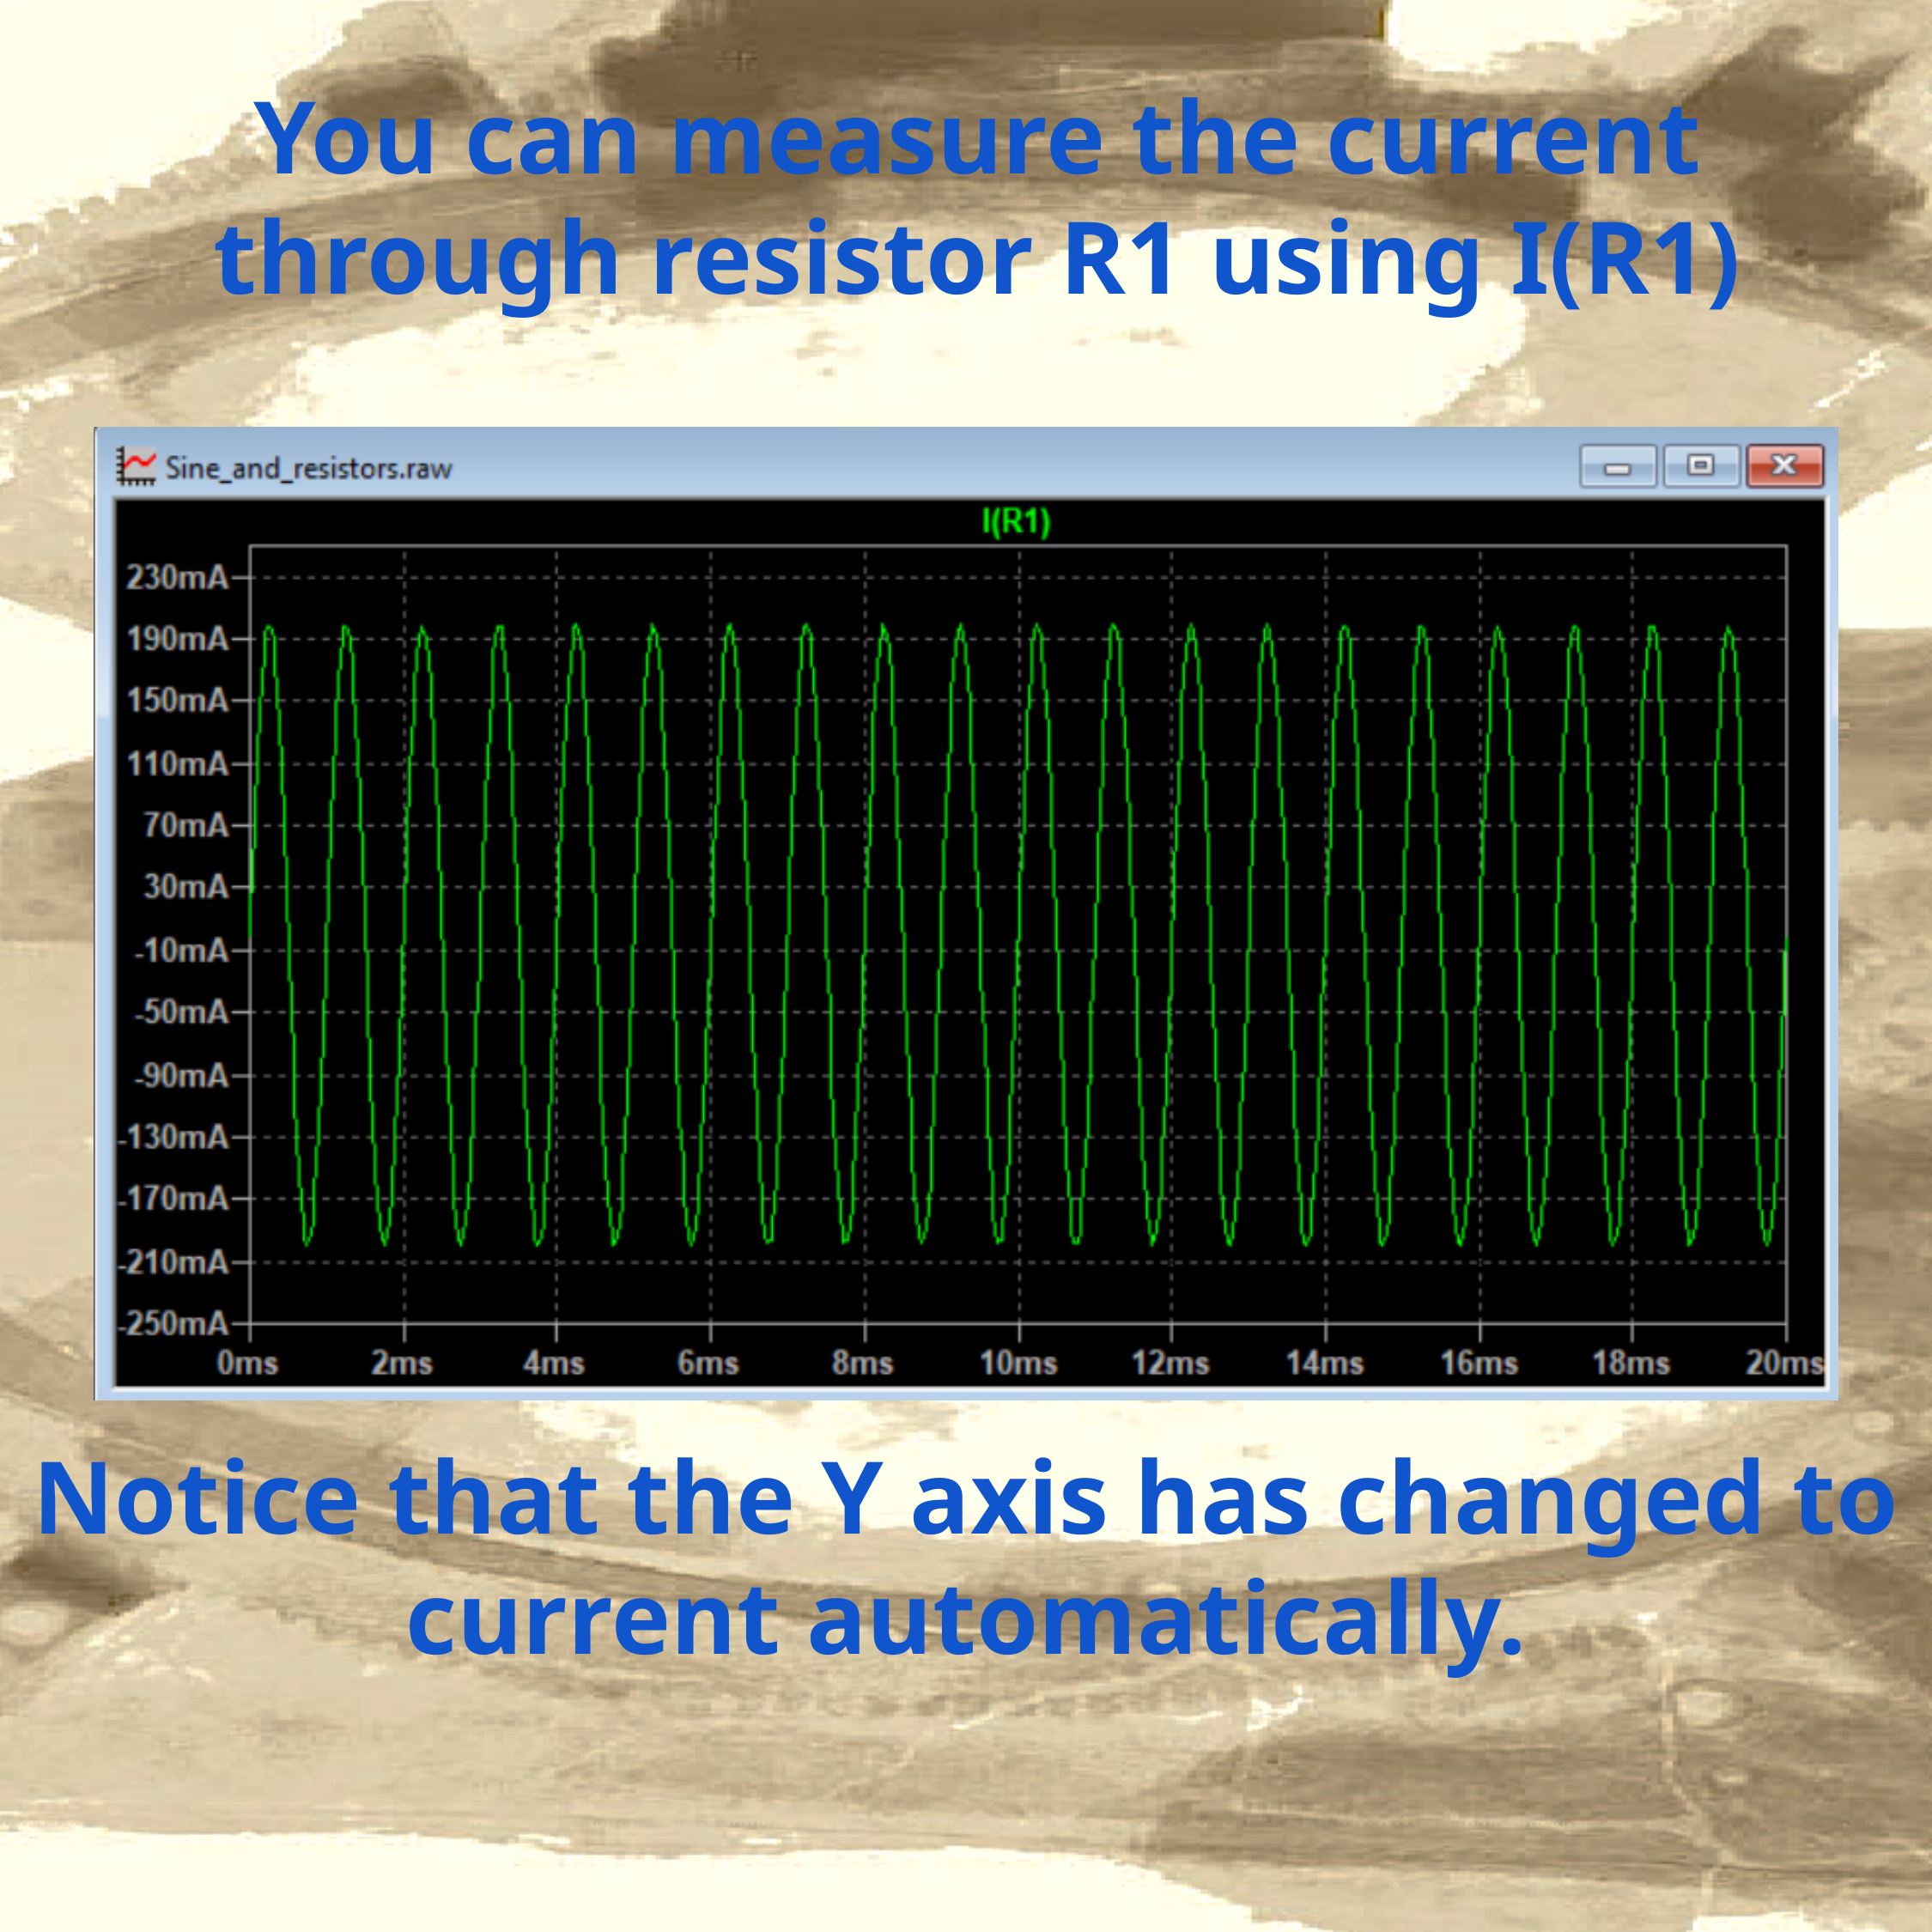

You can measure the current through resistor R1 using I(R1)
Notice that the Y axis has changed to current automatically.